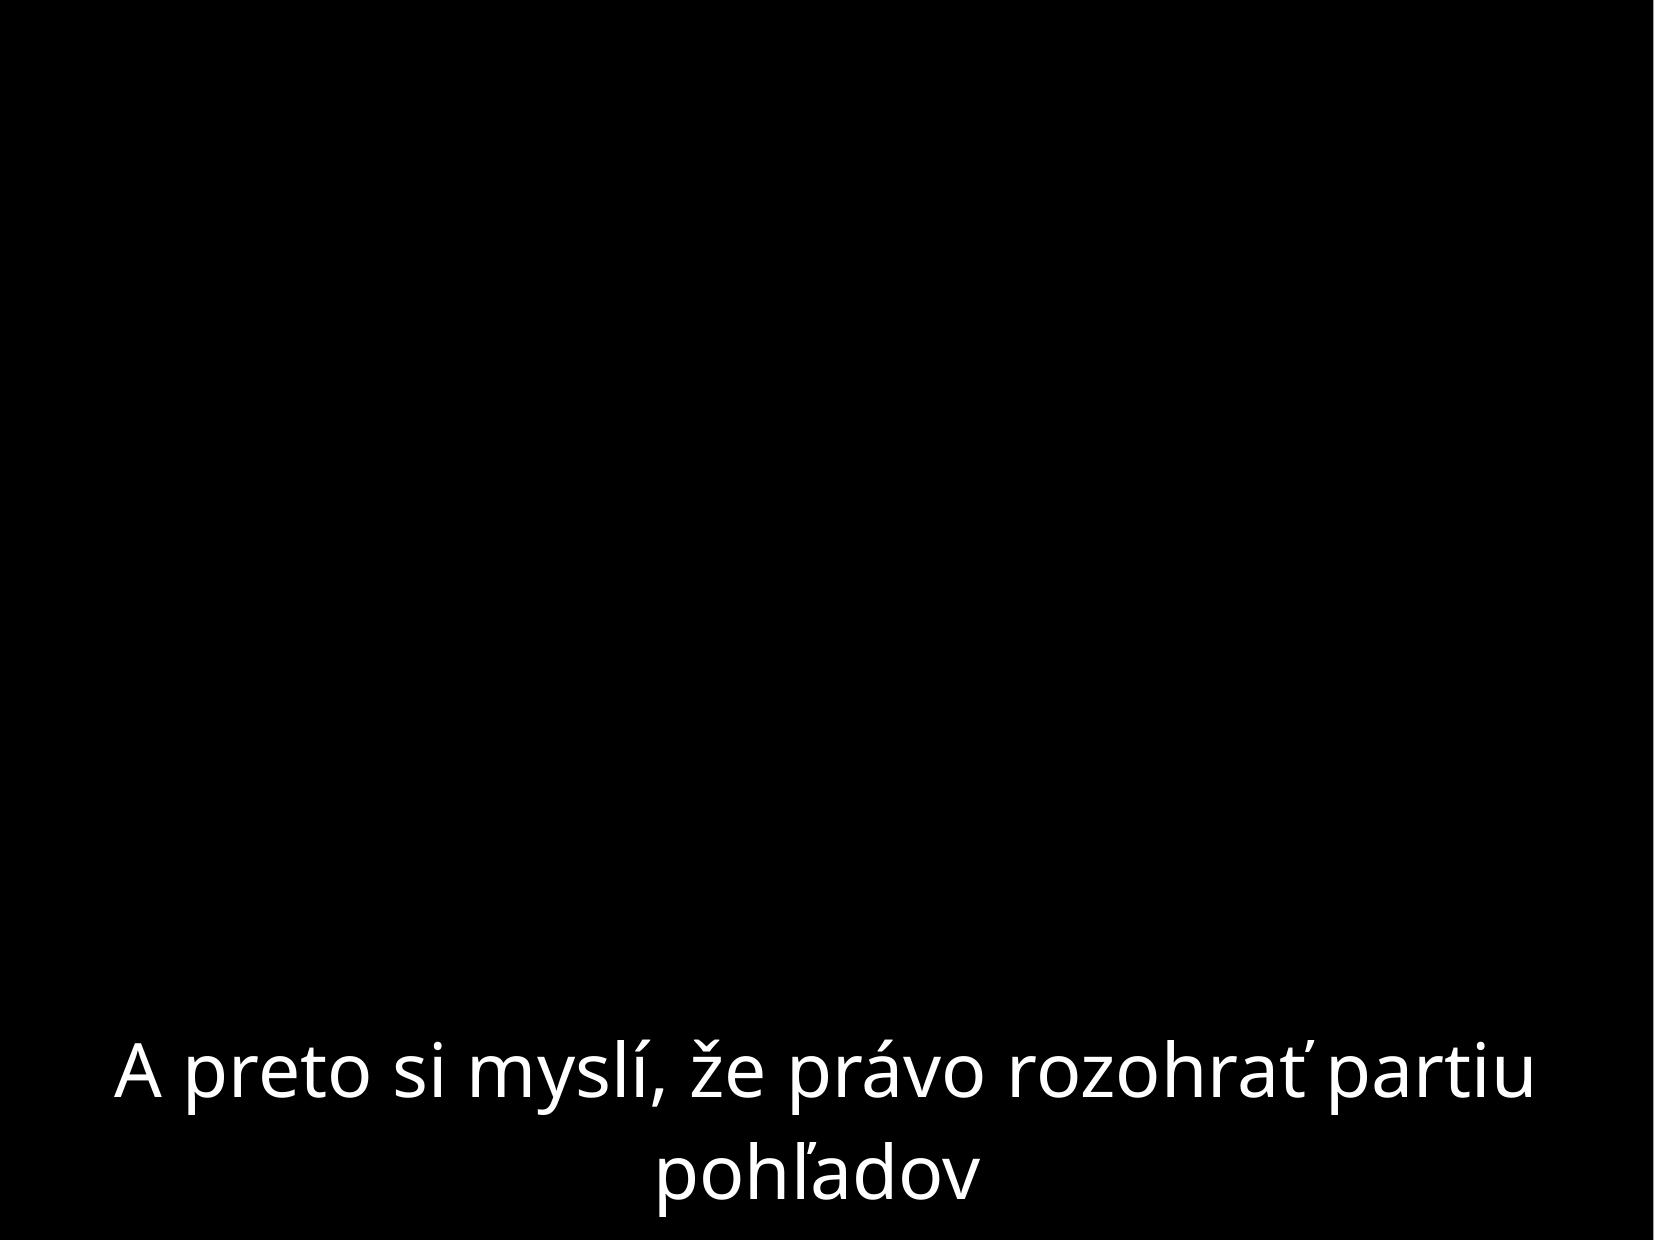

# A preto si myslí, že právo rozohrať partiu pohľadov